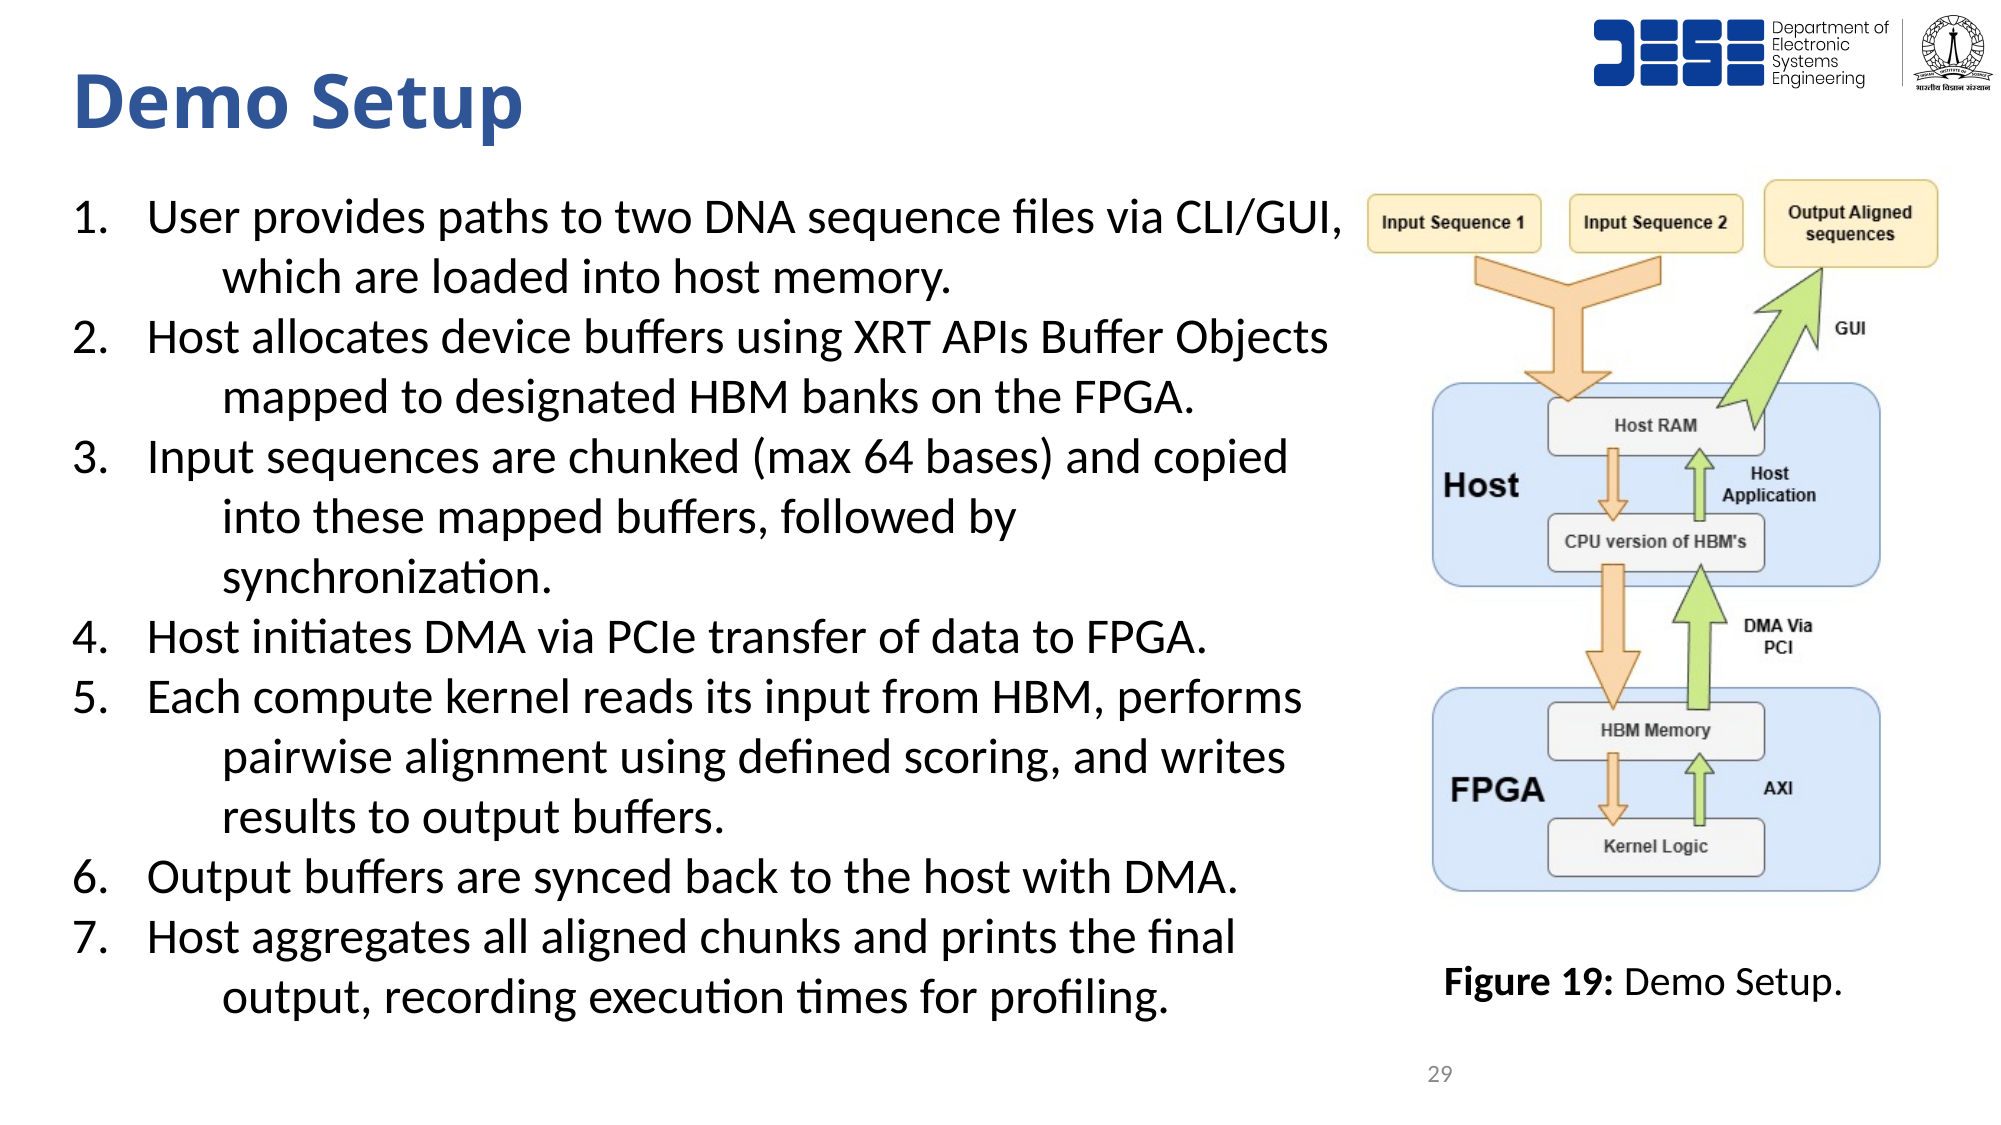

# Demo Setup
User provides paths to two DNA sequence files via CLI/GUI, which are loaded into host memory.
Host allocates device buffers using XRT APIs Buffer Objects mapped to designated HBM banks on the FPGA.
Input sequences are chunked (max 64 bases) and copied into these mapped buffers, followed by synchronization.
Host initiates DMA via PCIe transfer of data to FPGA.
Each compute kernel reads its input from HBM, performs pairwise alignment using defined scoring, and writes results to output buffers.
Output buffers are synced back to the host with DMA.
Host aggregates all aligned chunks and prints the final output, recording execution times for profiling.
Figure 19: Demo Setup.
29